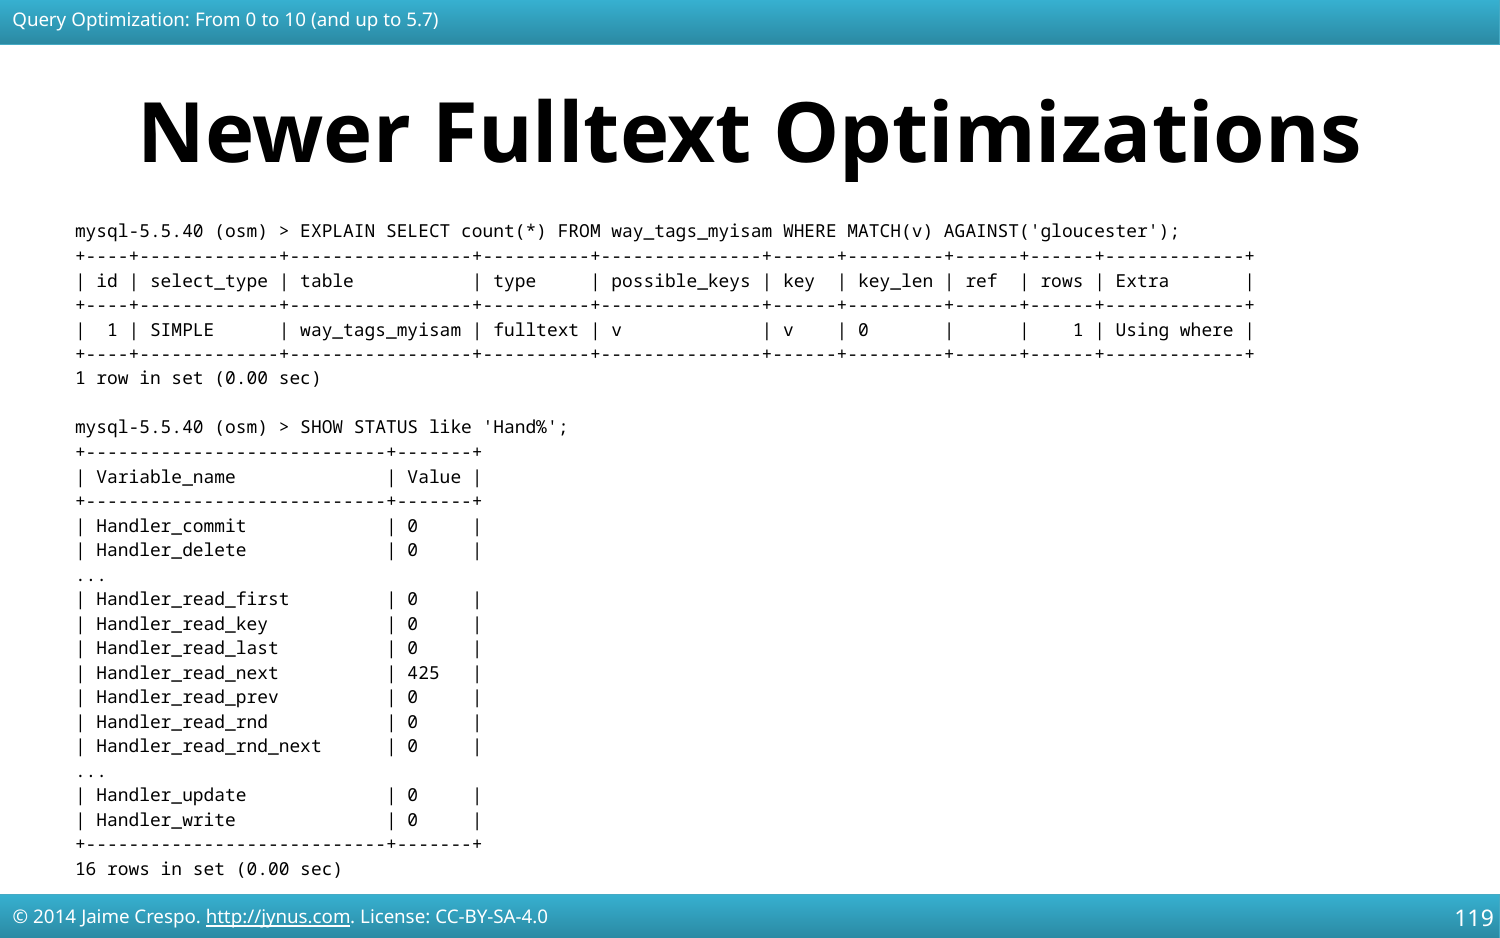

# Newer Fulltext Optimizations
mysql-5.5.40 (osm) > EXPLAIN SELECT count(*) FROM way_tags_myisam WHERE MATCH(v) AGAINST('gloucester');
+----+-------------+-----------------+----------+---------------+------+---------+------+------+-------------+
| id | select_type | table | type | possible_keys | key | key_len | ref | rows | Extra |
+----+-------------+-----------------+----------+---------------+------+---------+------+------+-------------+
| 1 | SIMPLE | way_tags_myisam | fulltext | v | v | 0 | | 1 | Using where |
+----+-------------+-----------------+----------+---------------+------+---------+------+------+-------------+
1 row in set (0.00 sec)
mysql-5.5.40 (osm) > SHOW STATUS like 'Hand%';
+----------------------------+-------+
| Variable_name | Value |
+----------------------------+-------+
| Handler_commit | 0 |
| Handler_delete | 0 |
...
| Handler_read_first | 0 |
| Handler_read_key | 0 |
| Handler_read_last | 0 |
| Handler_read_next | 425 |
| Handler_read_prev | 0 |
| Handler_read_rnd | 0 |
| Handler_read_rnd_next | 0 |
...
| Handler_update | 0 |
| Handler_write | 0 |
+----------------------------+-------+
16 rows in set (0.00 sec)